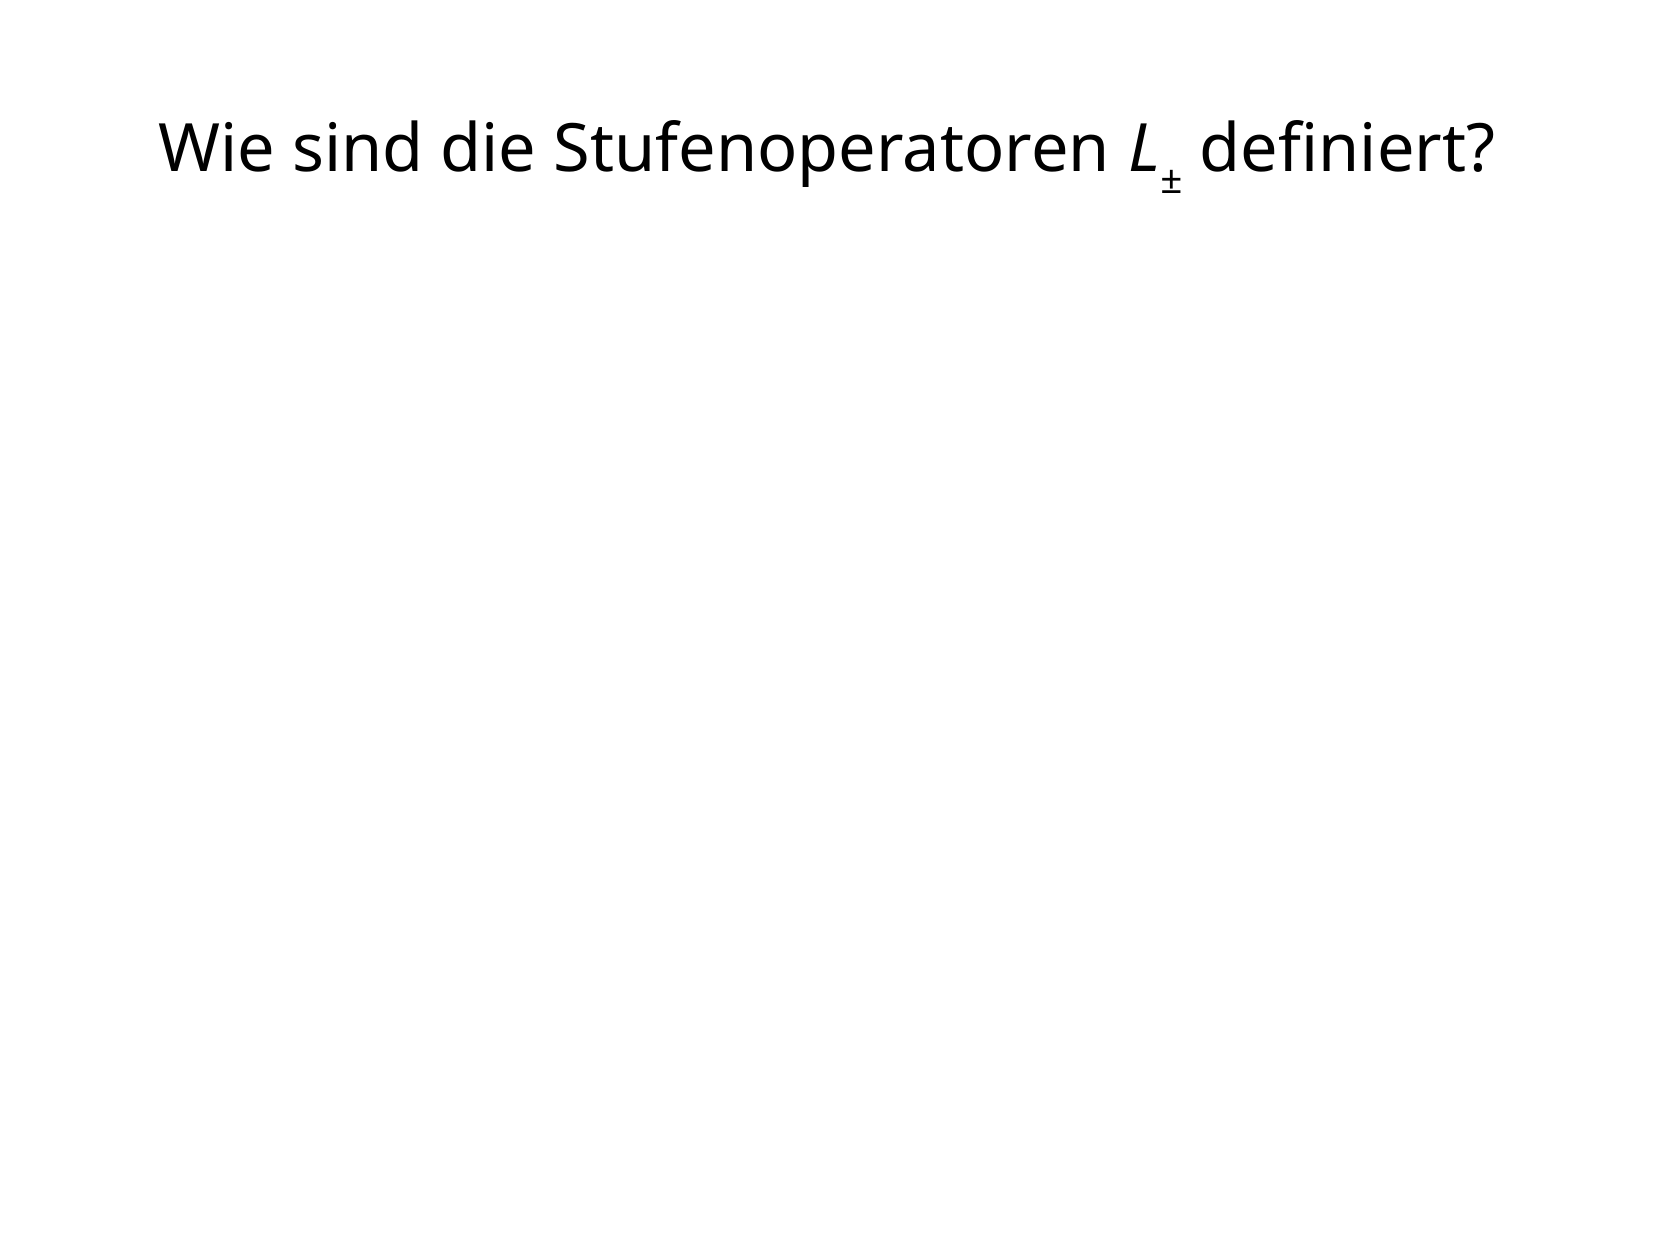

# Wie sind die Stufenoperatoren L± definiert?